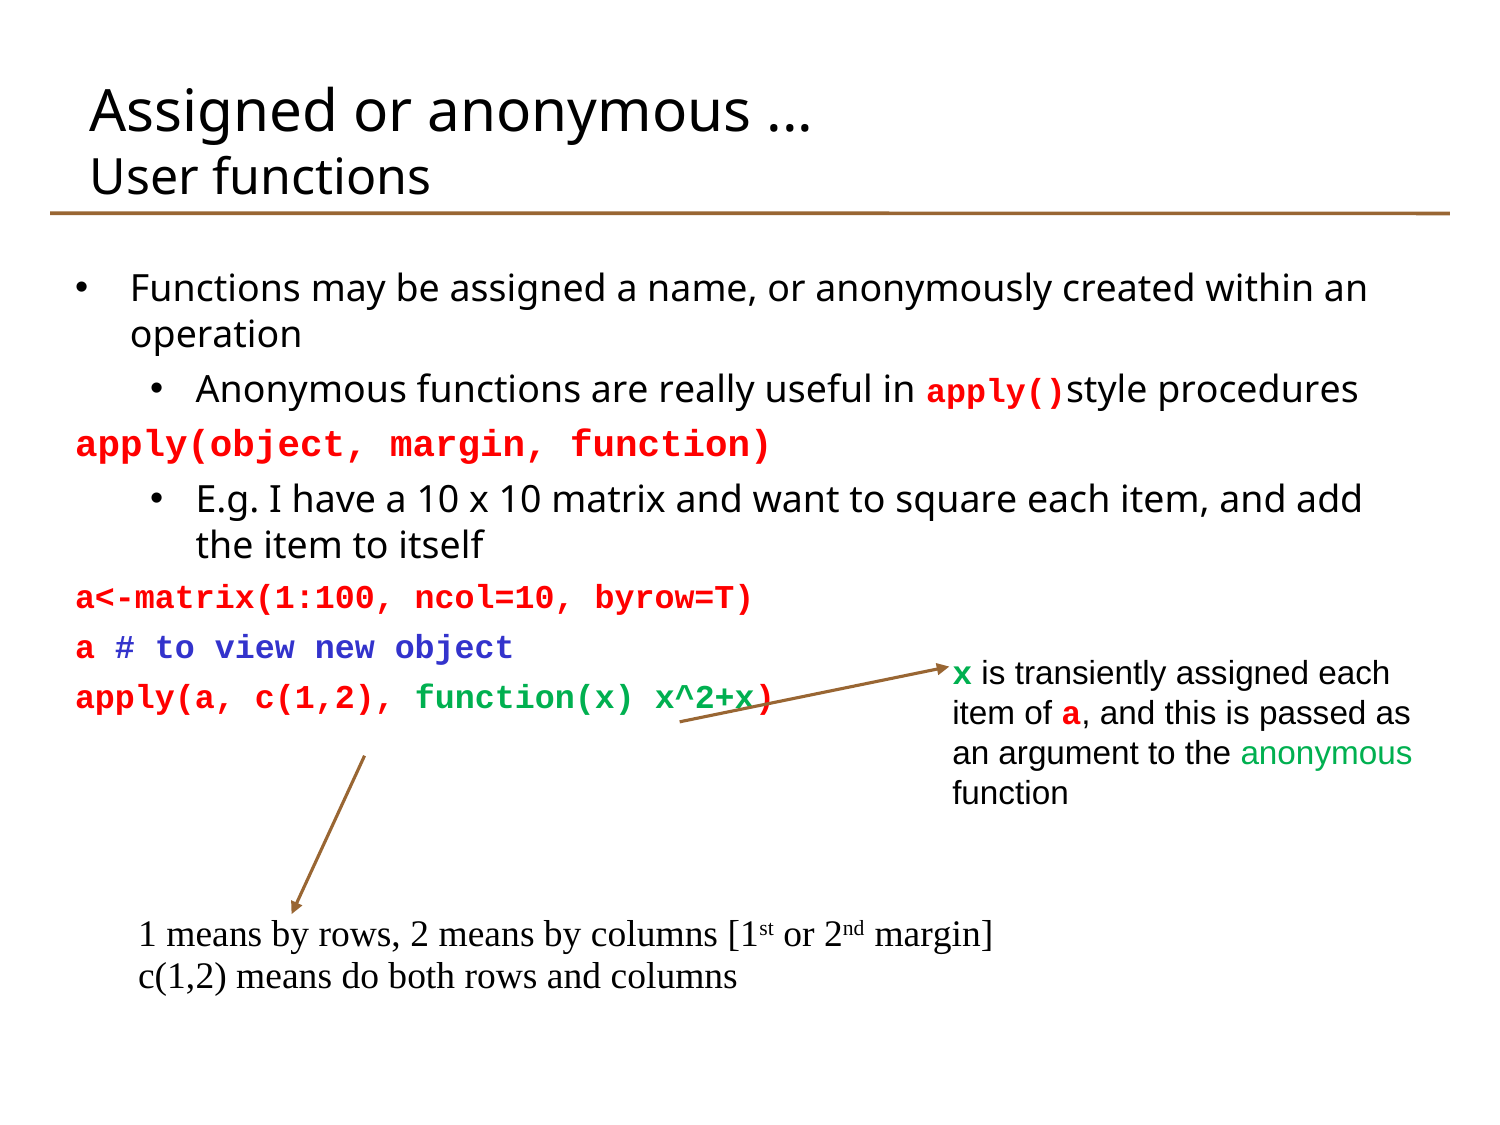

Assigned or anonymous ...
User functions
Functions may be assigned a name, or anonymously created within an operation
Anonymous functions are really useful in apply()style procedures
apply(object, margin, function)
E.g. I have a 10 x 10 matrix and want to square each item, and add the item to itself
a<-matrix(1:100, ncol=10, byrow=T)‏
a # to view new object
apply(a, c(1,2), function(x) x^2+x)‏
x is transiently assigned each item of a, and this is passed as an argument to the anonymous function
1 means by rows, 2 means by columns [1st or 2nd margin]
c(1,2) means do both rows and columns